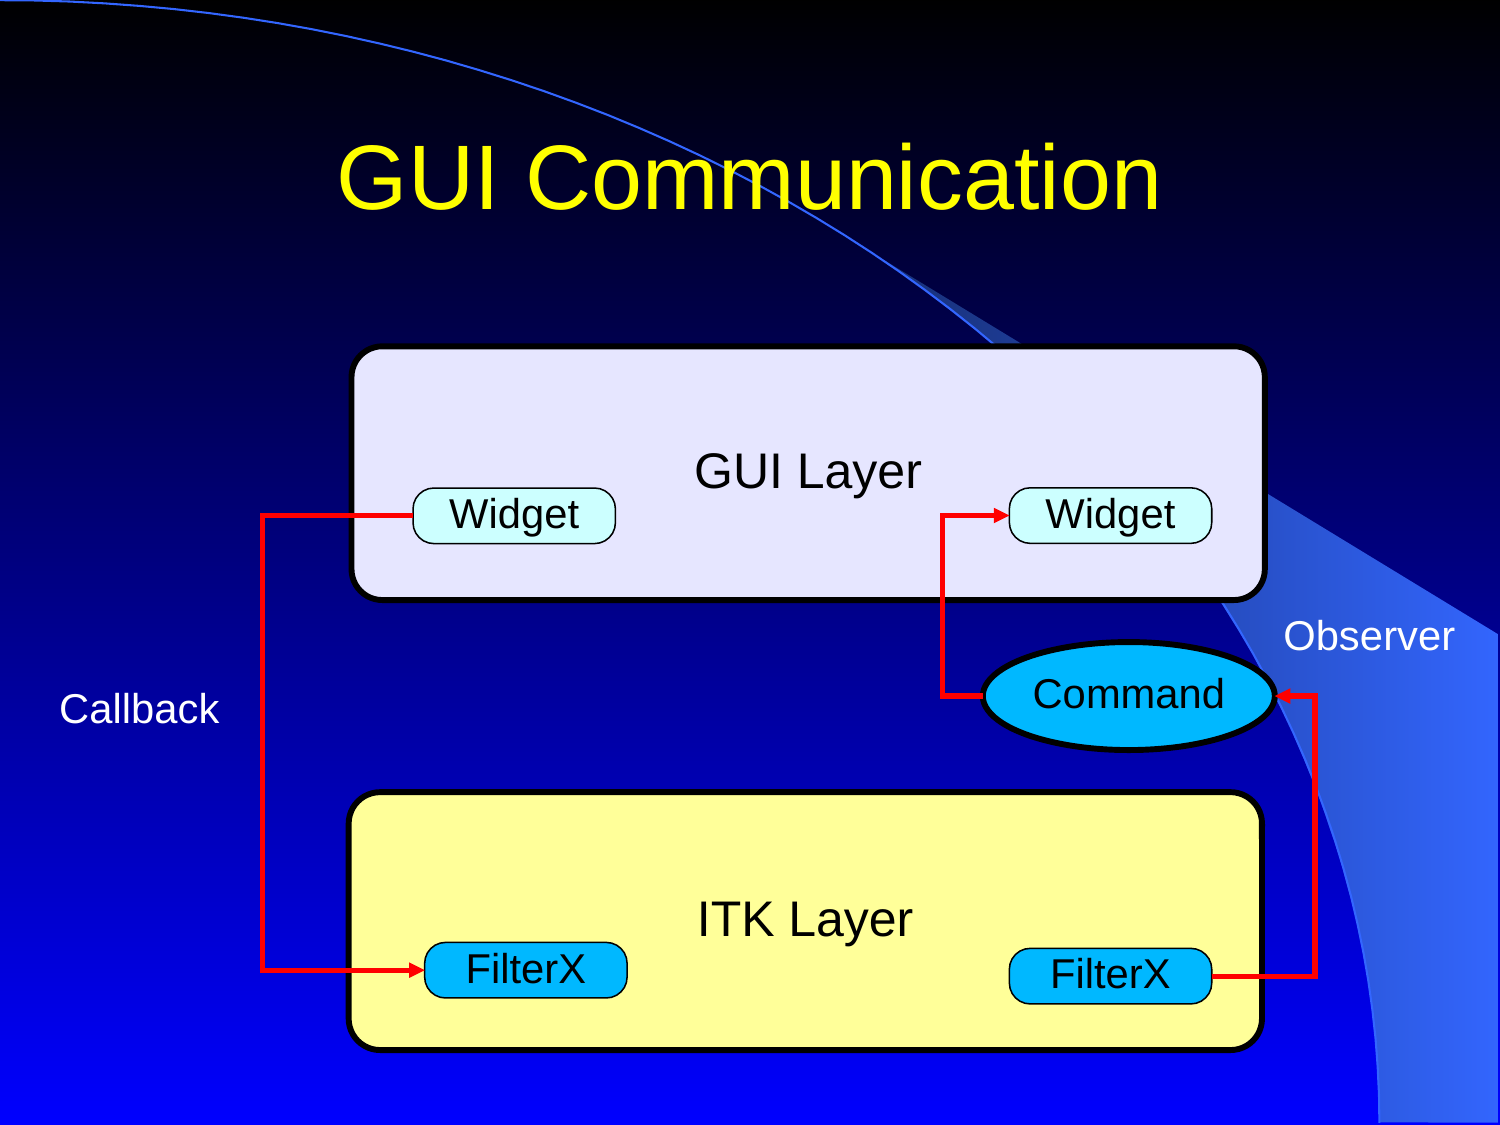

# GUI Communication
GUI Layer
Widget
Widget
Observer
Command
Callback
ITK Layer
FilterX
FilterX